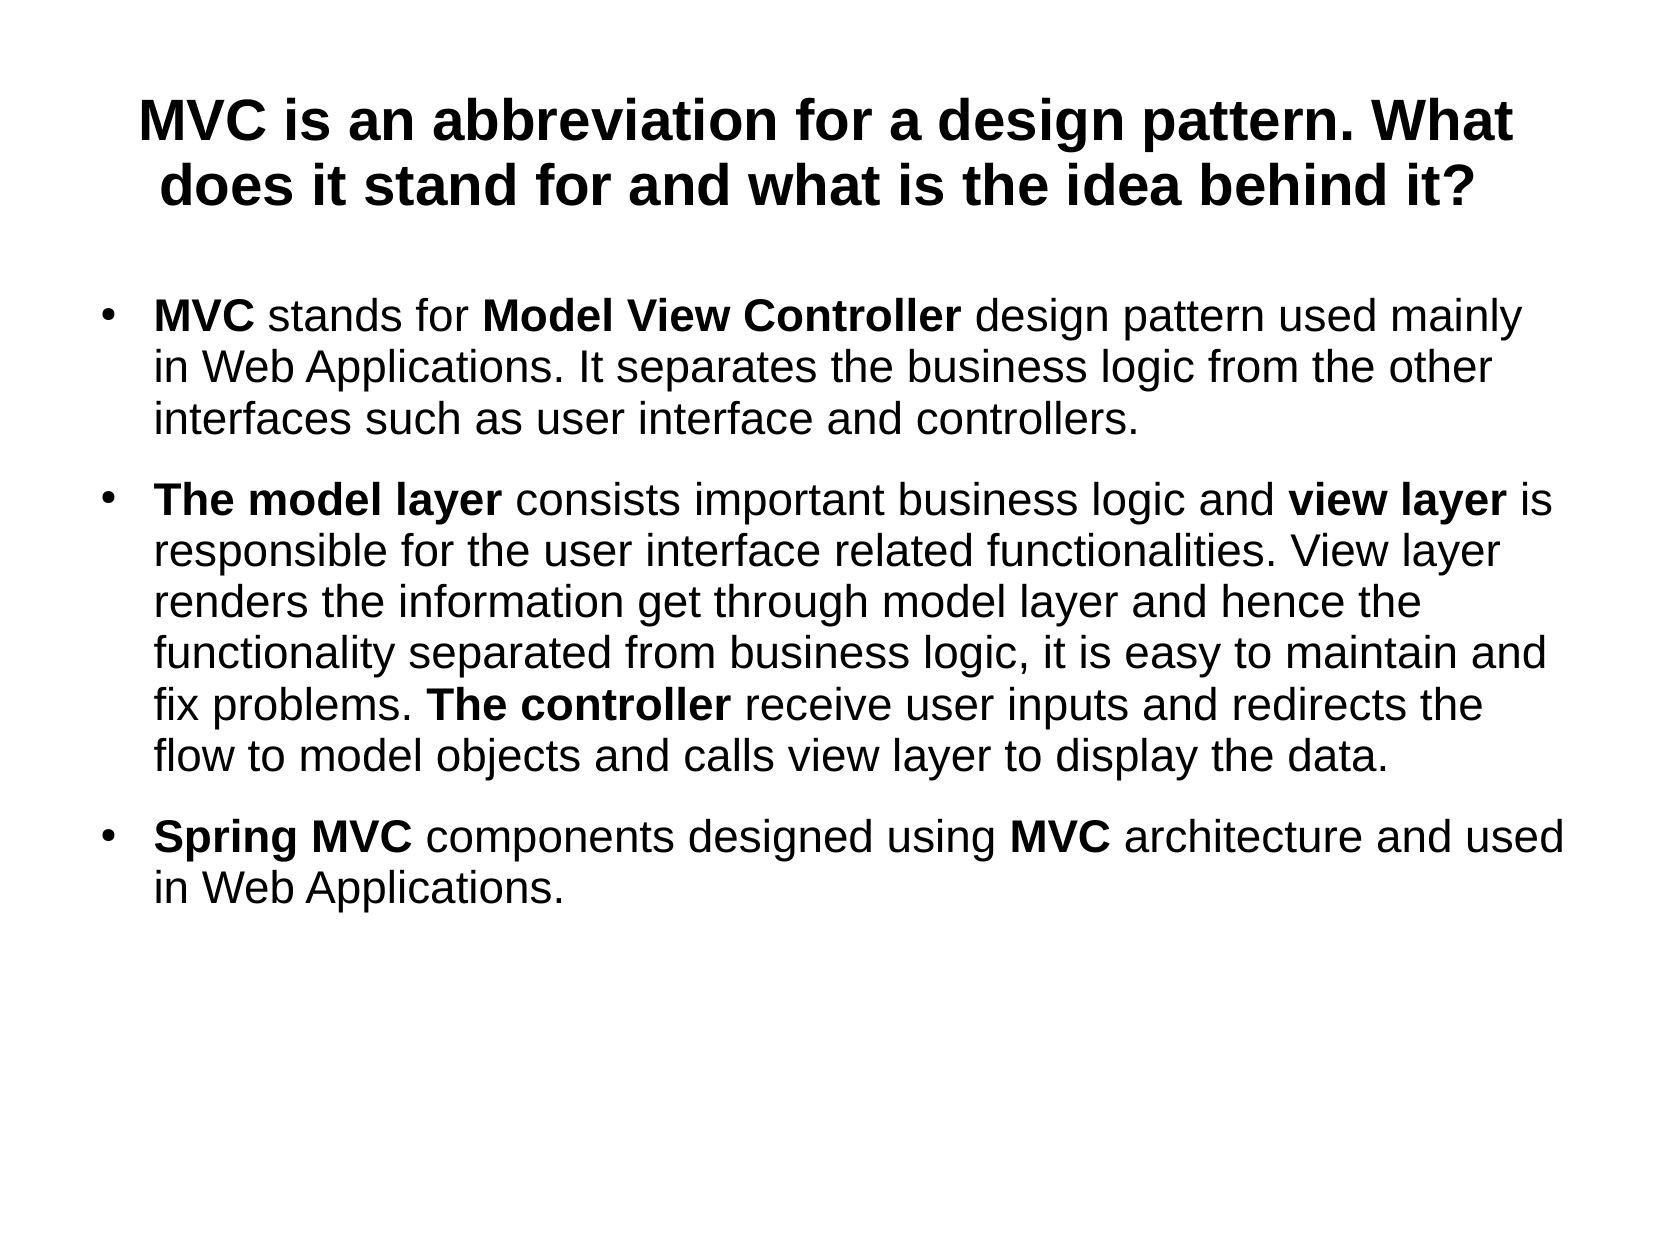

# MVC is an abbreviation for a design pattern. What does it stand for and what is the idea behind it?
MVC stands for Model View Controller design pattern used mainly in Web Applications. It separates the business logic from the other interfaces such as user interface and controllers.
The model layer consists important business logic and view layer is responsible for the user interface related functionalities. View layer renders the information get through model layer and hence the functionality separated from business logic, it is easy to maintain and fix problems. The controller receive user inputs and redirects the flow to model objects and calls view layer to display the data.
Spring MVC components designed using MVC architecture and used in Web Applications.